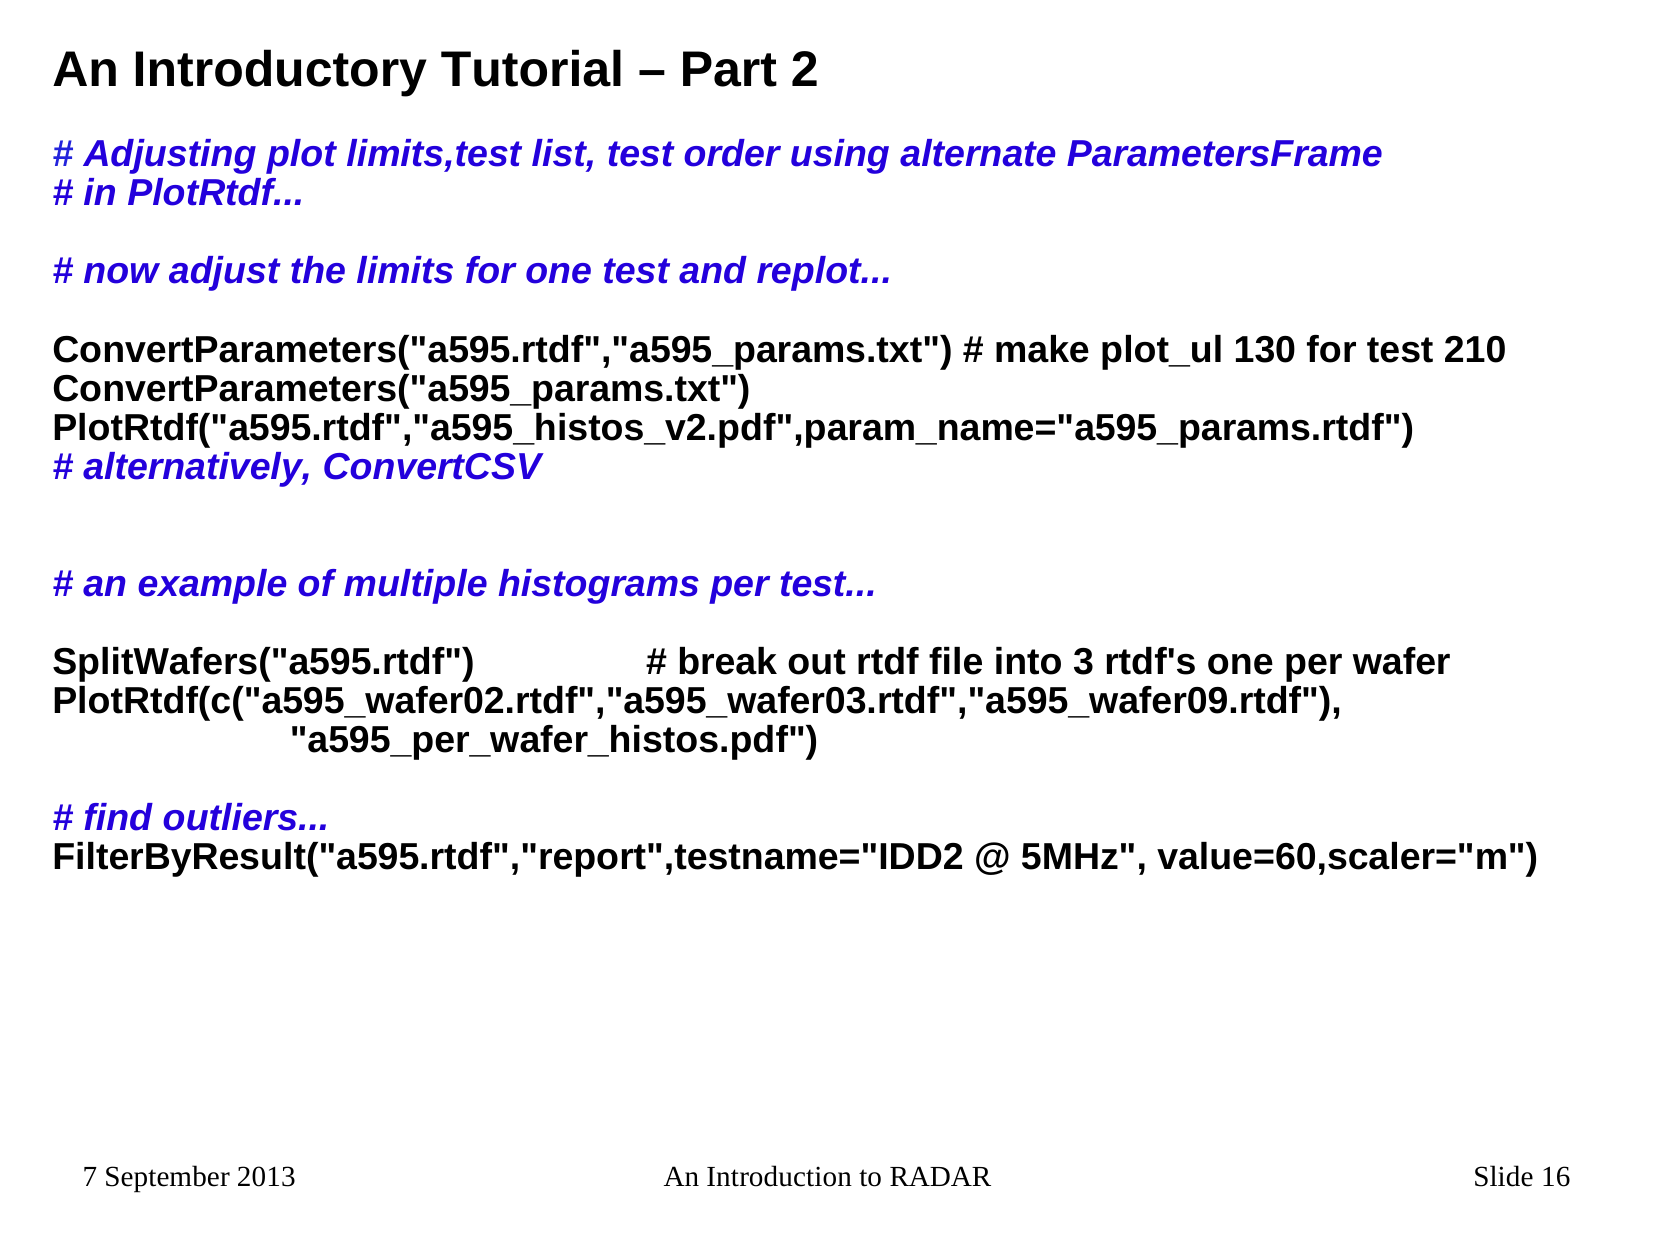

An Introductory Tutorial – Part 2
# Adjusting plot limits,test list, test order using alternate ParametersFrame
# in PlotRtdf...
# now adjust the limits for one test and replot...
ConvertParameters("a595.rtdf","a595_params.txt") # make plot_ul 130 for test 210
ConvertParameters("a595_params.txt")
PlotRtdf("a595.rtdf","a595_histos_v2.pdf",param_name="a595_params.rtdf")
# alternatively, ConvertCSV
# an example of multiple histograms per test...
SplitWafers("a595.rtdf")		# break out rtdf file into 3 rtdf's one per wafer
PlotRtdf(c("a595_wafer02.rtdf","a595_wafer03.rtdf","a595_wafer09.rtdf"),
		"a595_per_wafer_histos.pdf")
# find outliers...
FilterByResult("a595.rtdf","report",testname="IDD2 @ 5MHz", value=60,scaler="m")
16